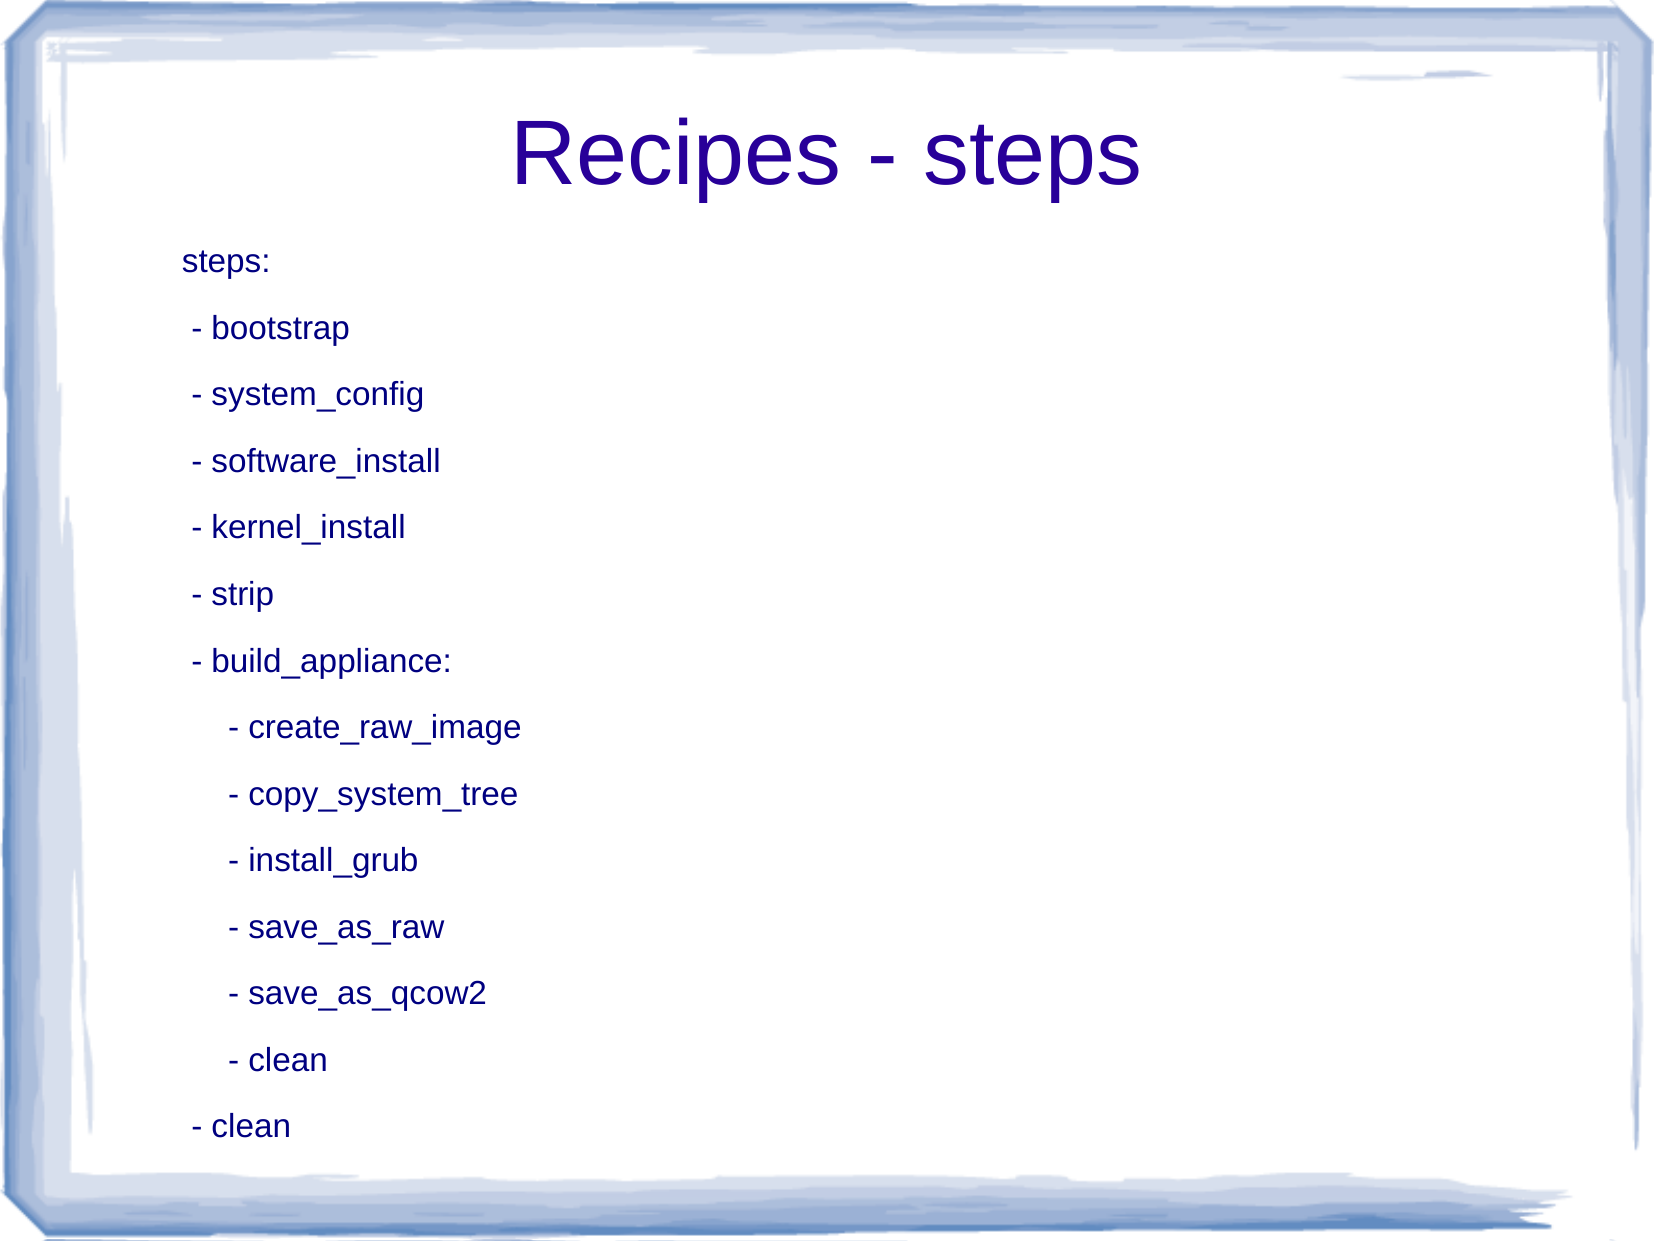

# Recipes - steps
steps:
 - bootstrap
 - system_config
 - software_install
 - kernel_install
 - strip
 - build_appliance:
 - create_raw_image
 - copy_system_tree
 - install_grub
 - save_as_raw
 - save_as_qcow2
 - clean
 - clean